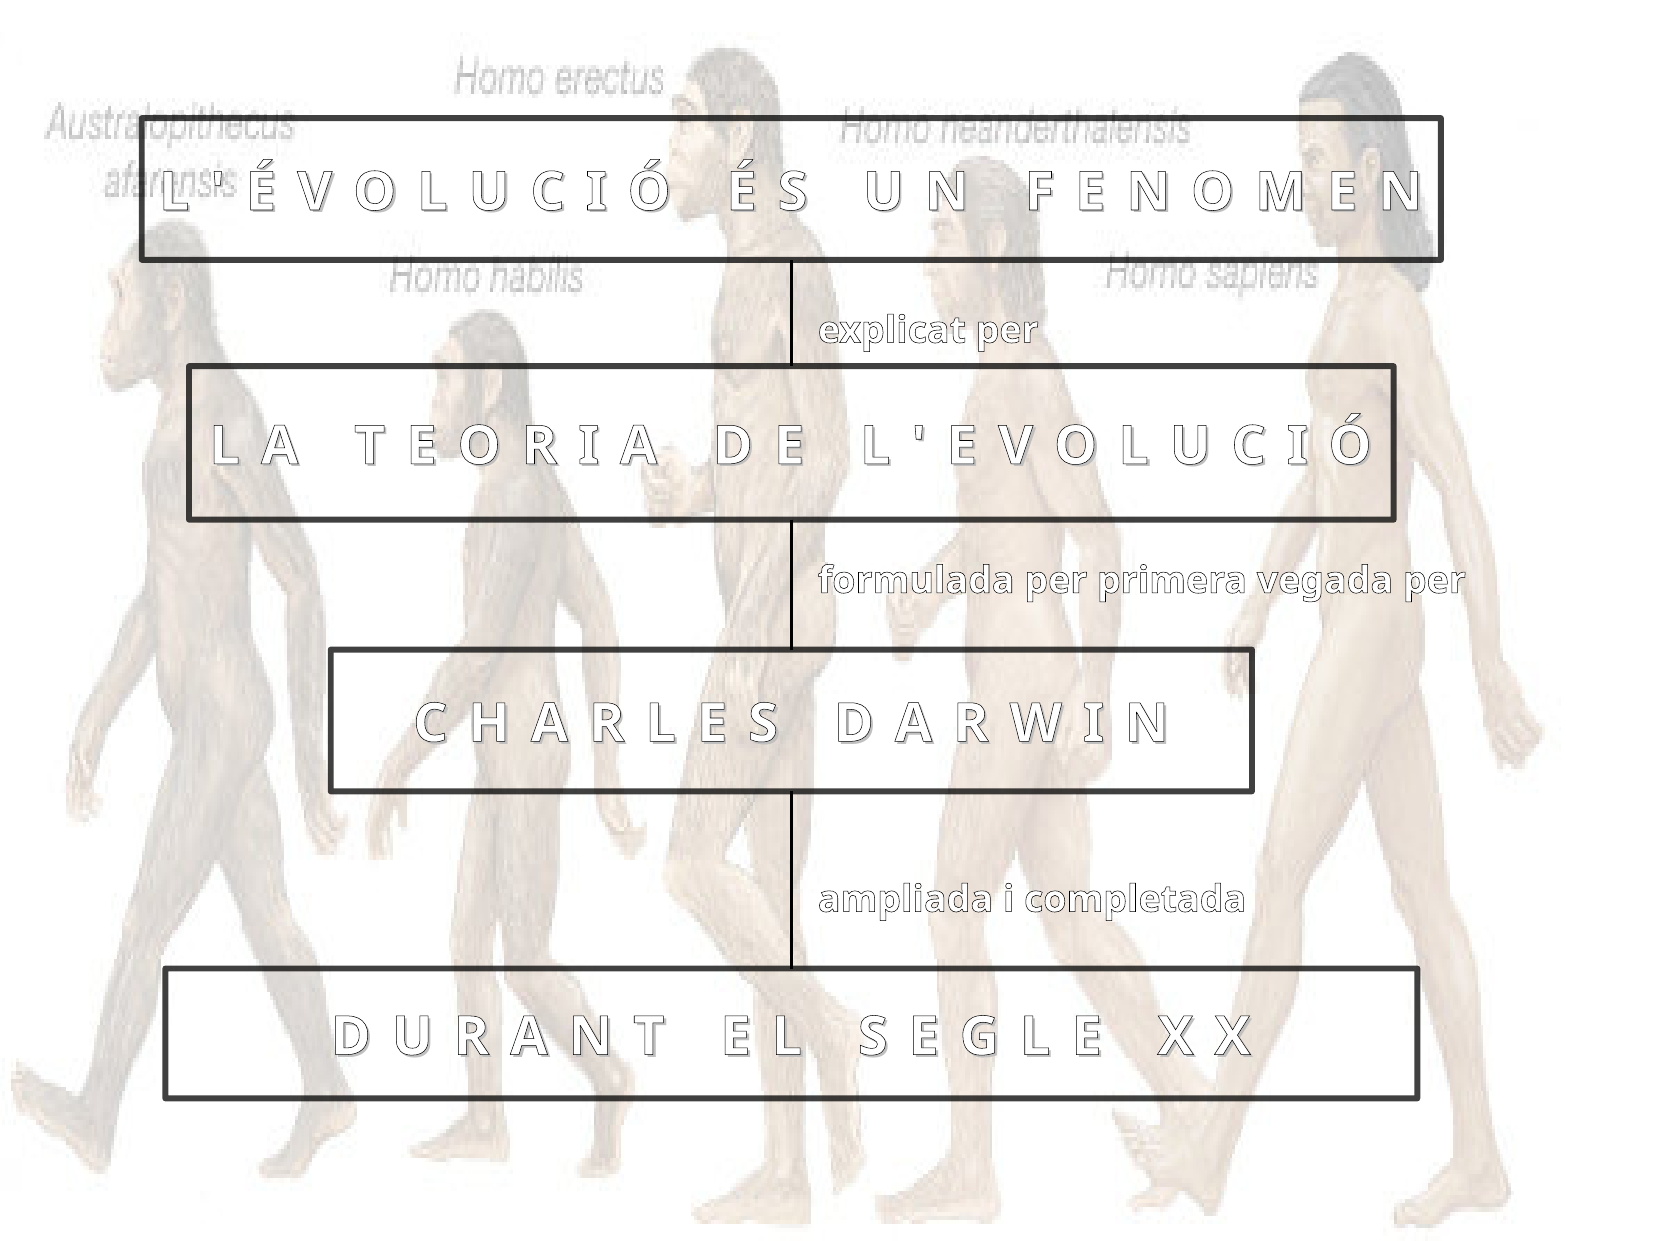

L'ÉVOLUCIÓ ÉS UN FENOMEN
explicat per
LA TEORIA DE L'EVOLUCIÓ
formulada per primera vegada per
CHARLES DARWIN
ampliada i completada
DURANT EL SEGLE XX